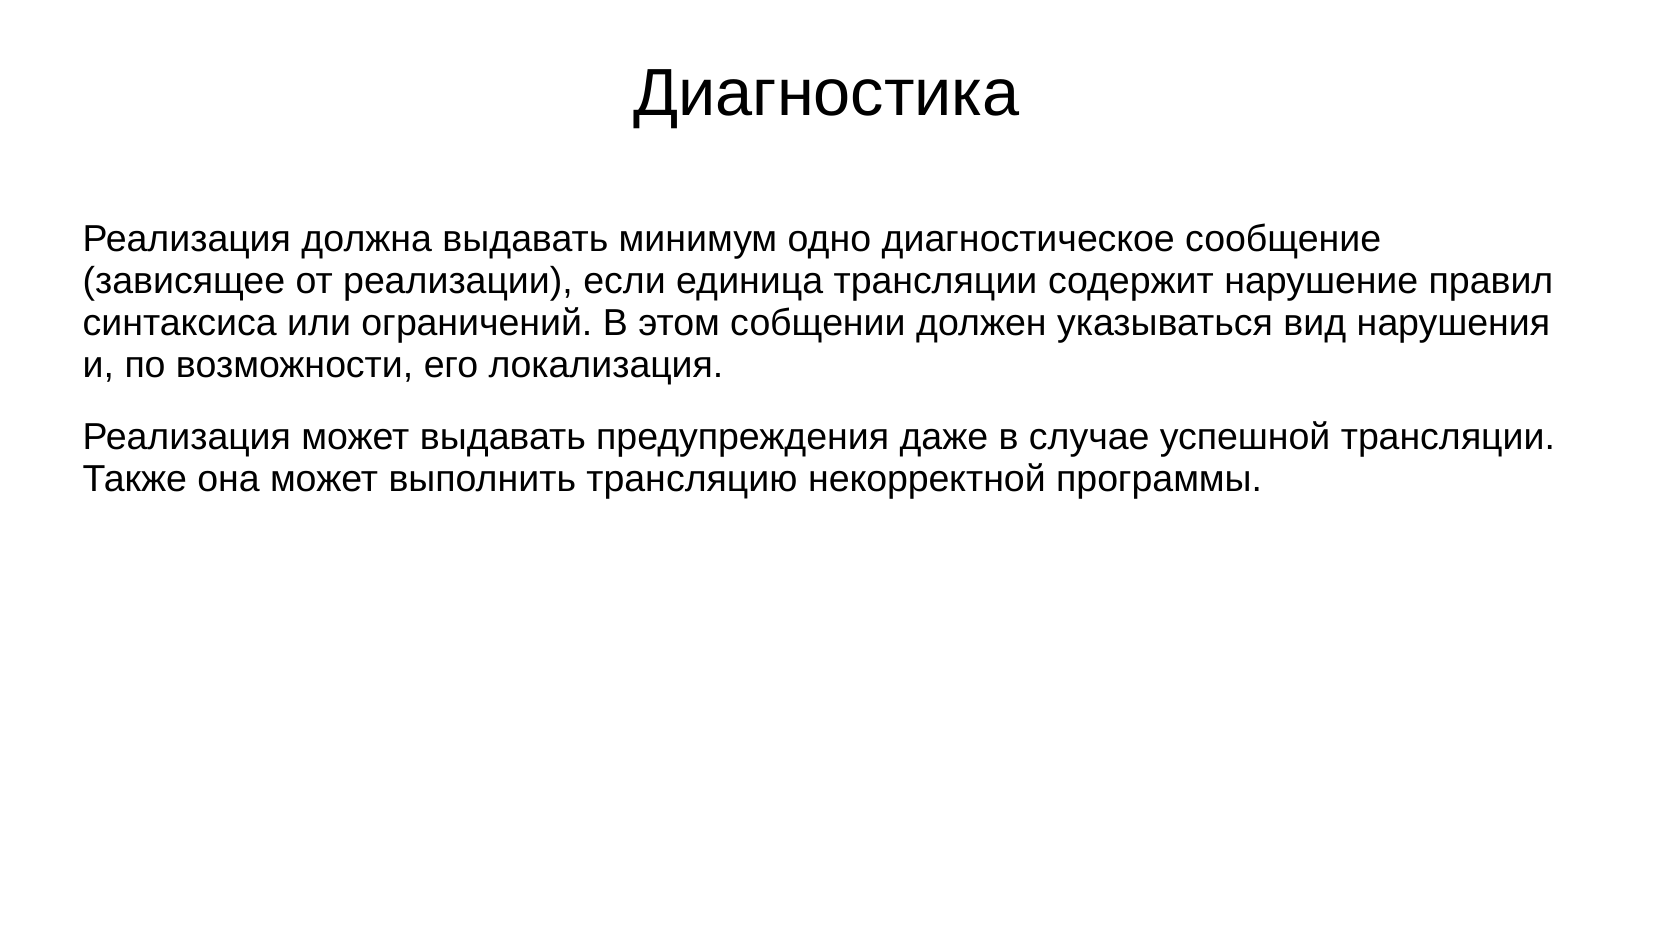

# Диагностика
Реализация должна выдавать минимум одно диагностическое сообщение (зависящее от реализации), если единица трансляции содержит нарушение правил синтаксиса или ограничений. В этом собщении должен указываться вид нарушения и, по возможности, его локализация.
Реализация может выдавать предупреждения даже в случае успешной трансляции. Также она может выполнить трансляцию некорректной программы.